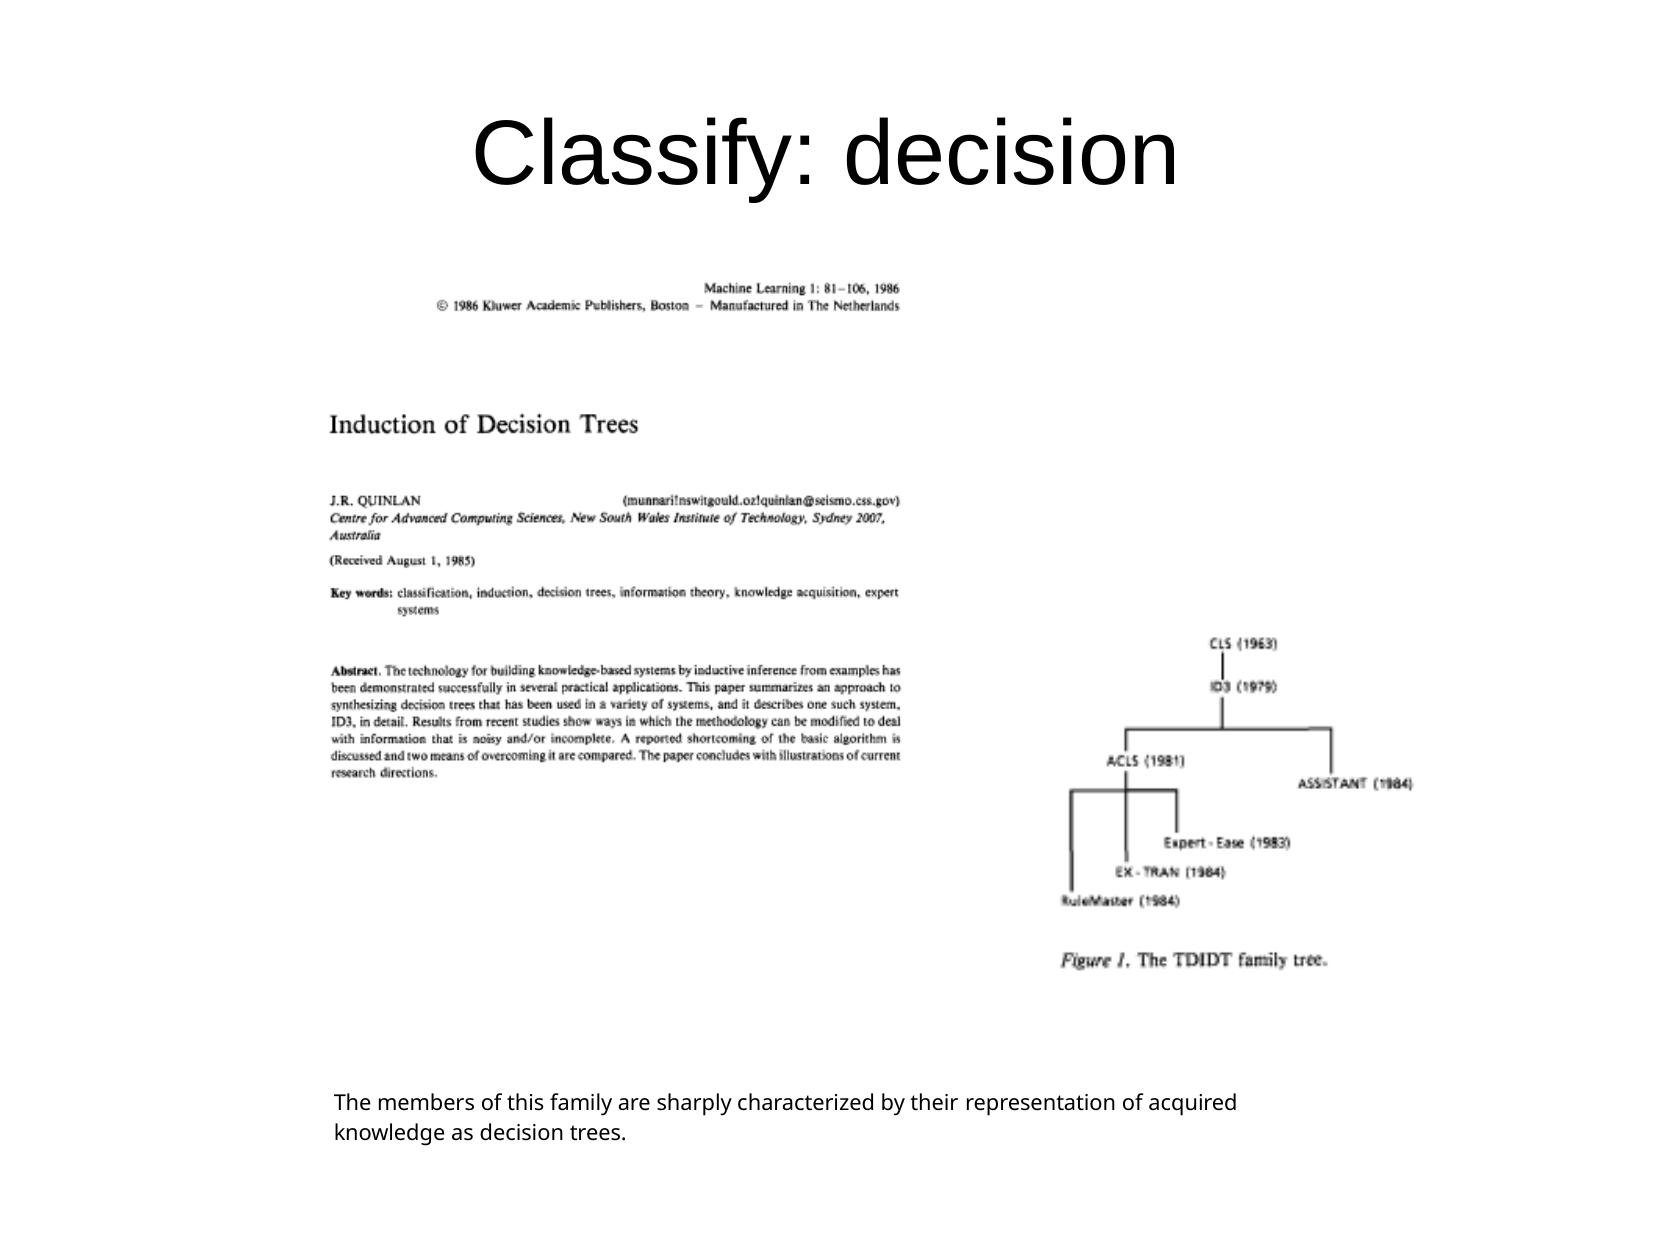

# Classify: decision
The members of this family are sharply characterized by their representation of acquired
knowledge as decision trees.